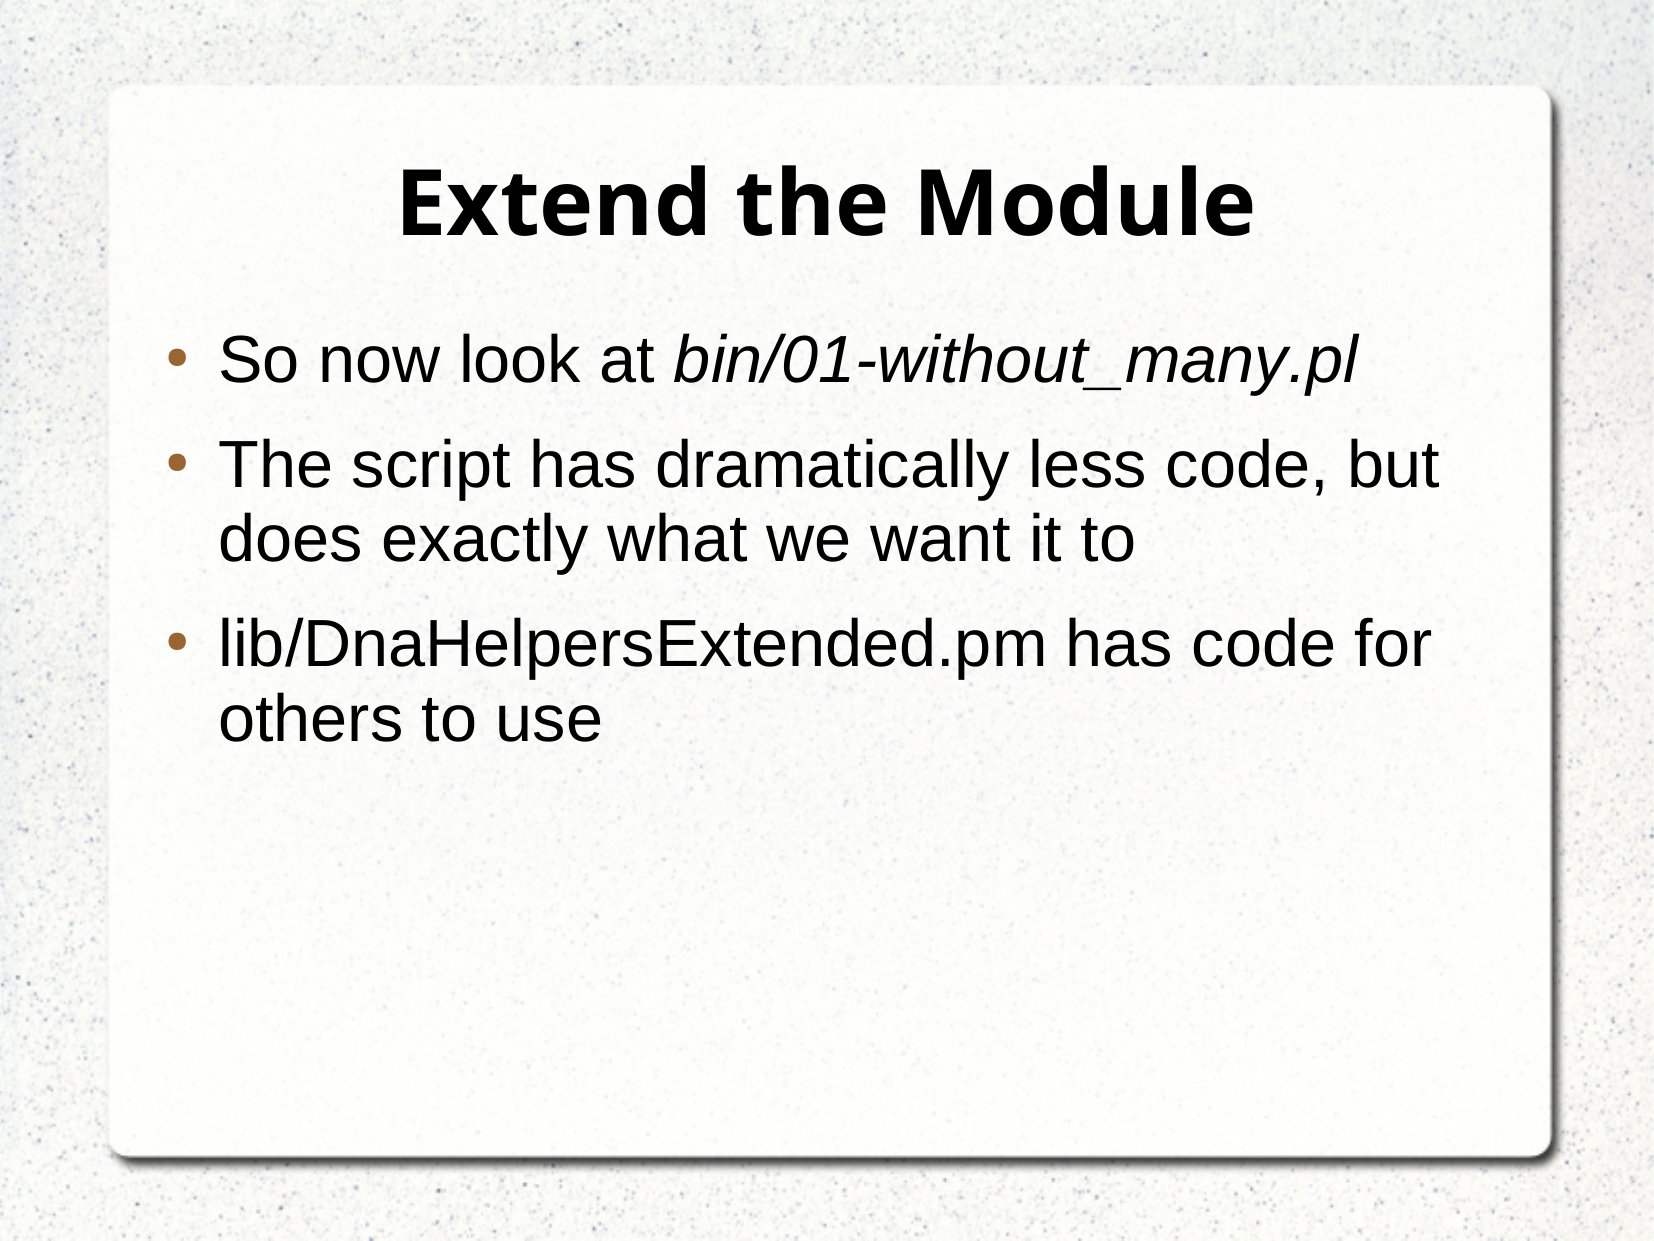

# Extend the Module
So now look at bin/01-without_many.pl
The script has dramatically less code, but does exactly what we want it to
lib/DnaHelpersExtended.pm has code for others to use